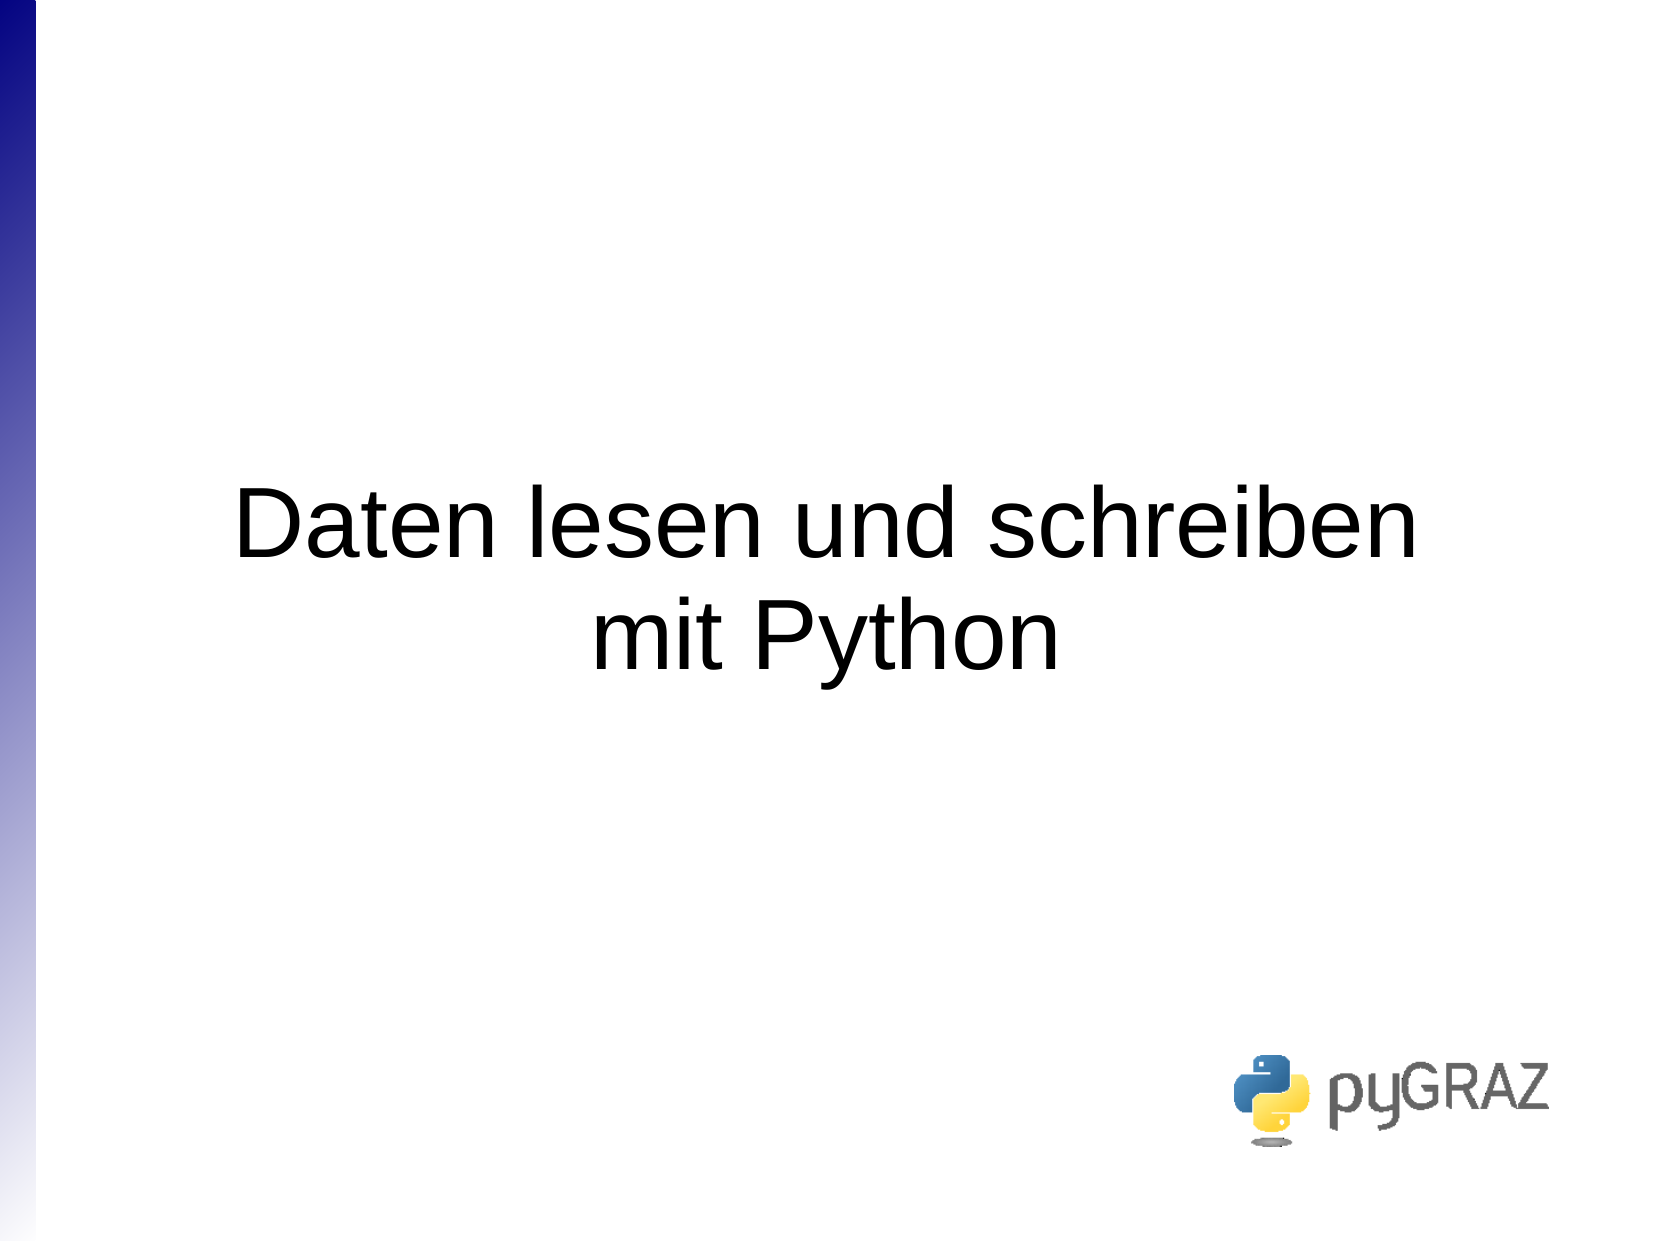

# Daten lesen und schreiben mit Python